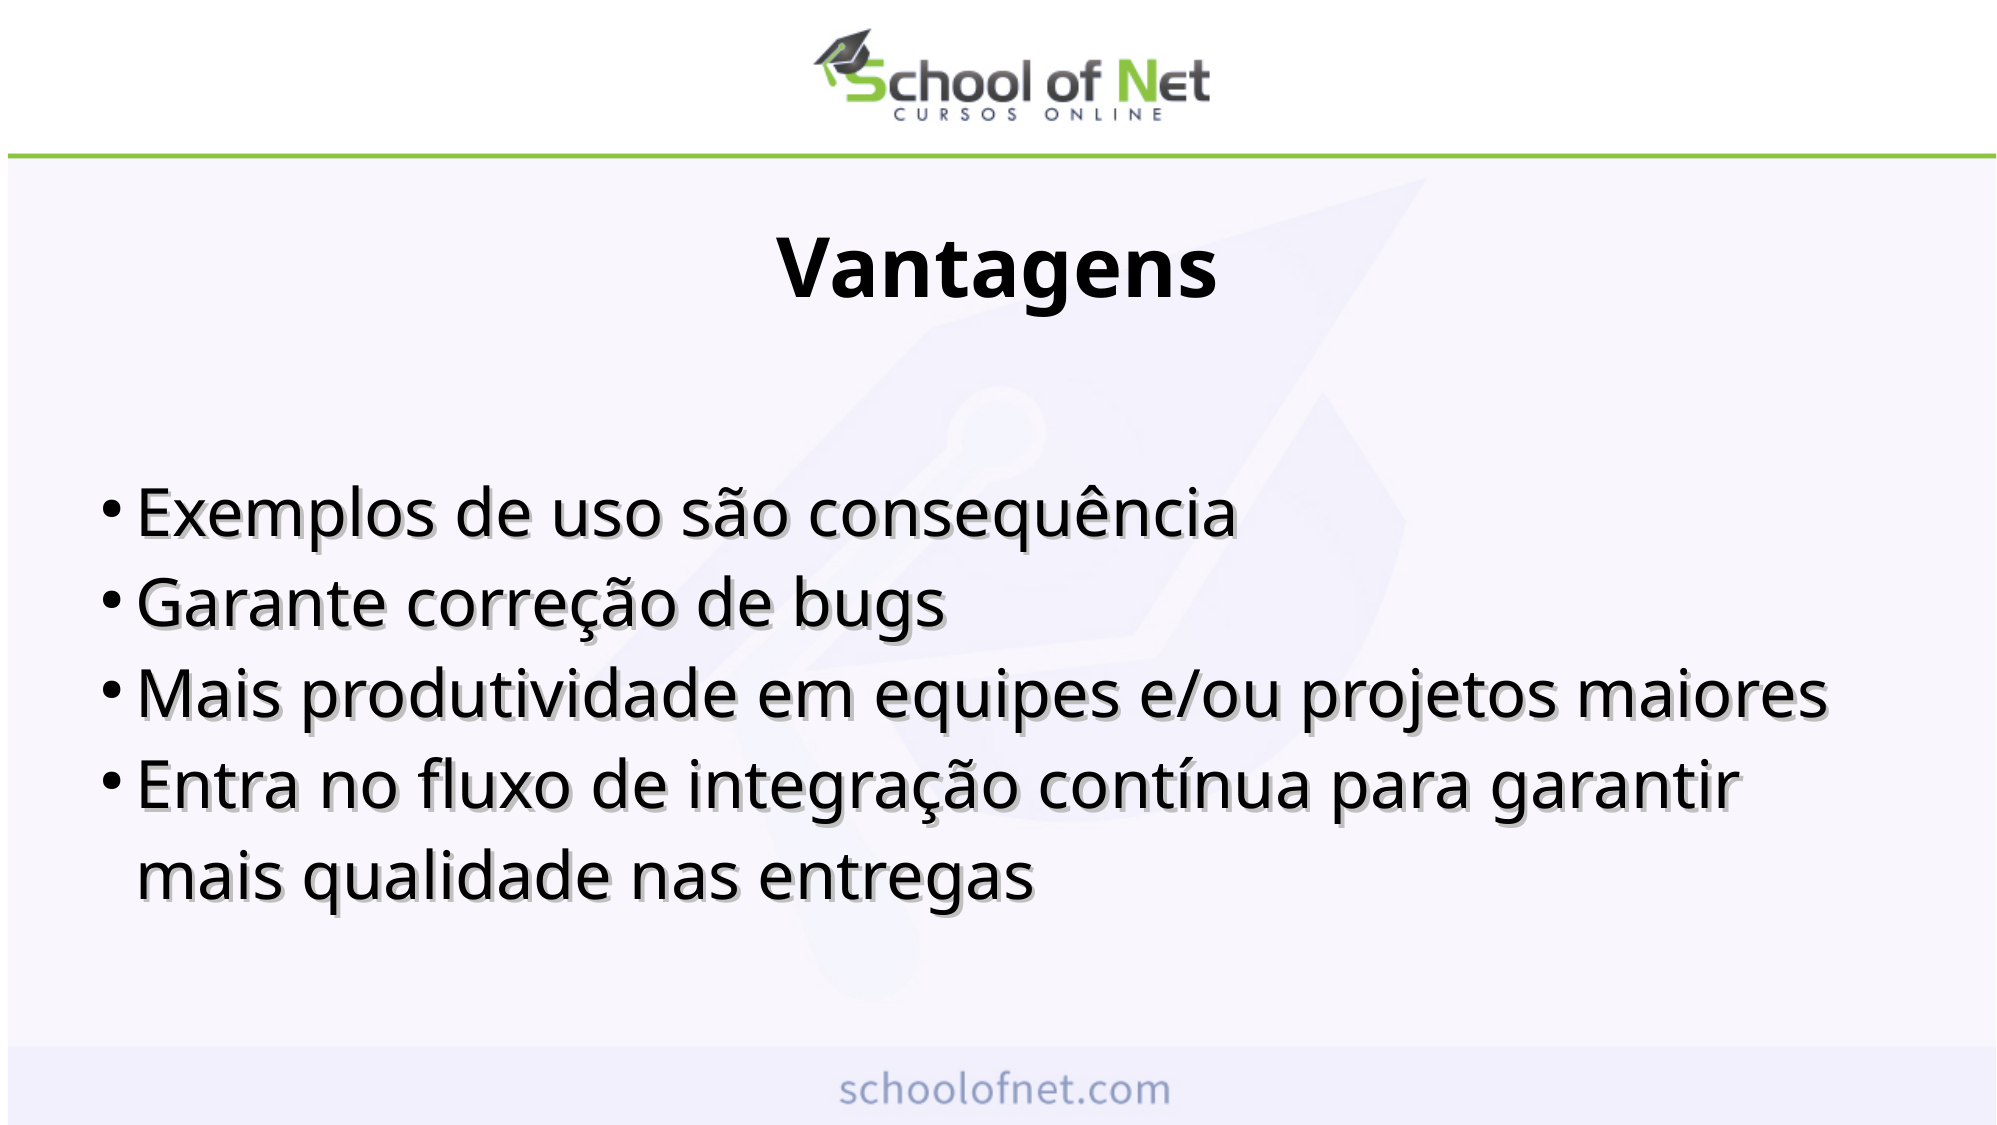

# Vantagens
Exemplos de uso são consequência
Garante correção de bugs
Mais produtividade em equipes e/ou projetos maiores
Entra no fluxo de integração contínua para garantir mais qualidade nas entregas